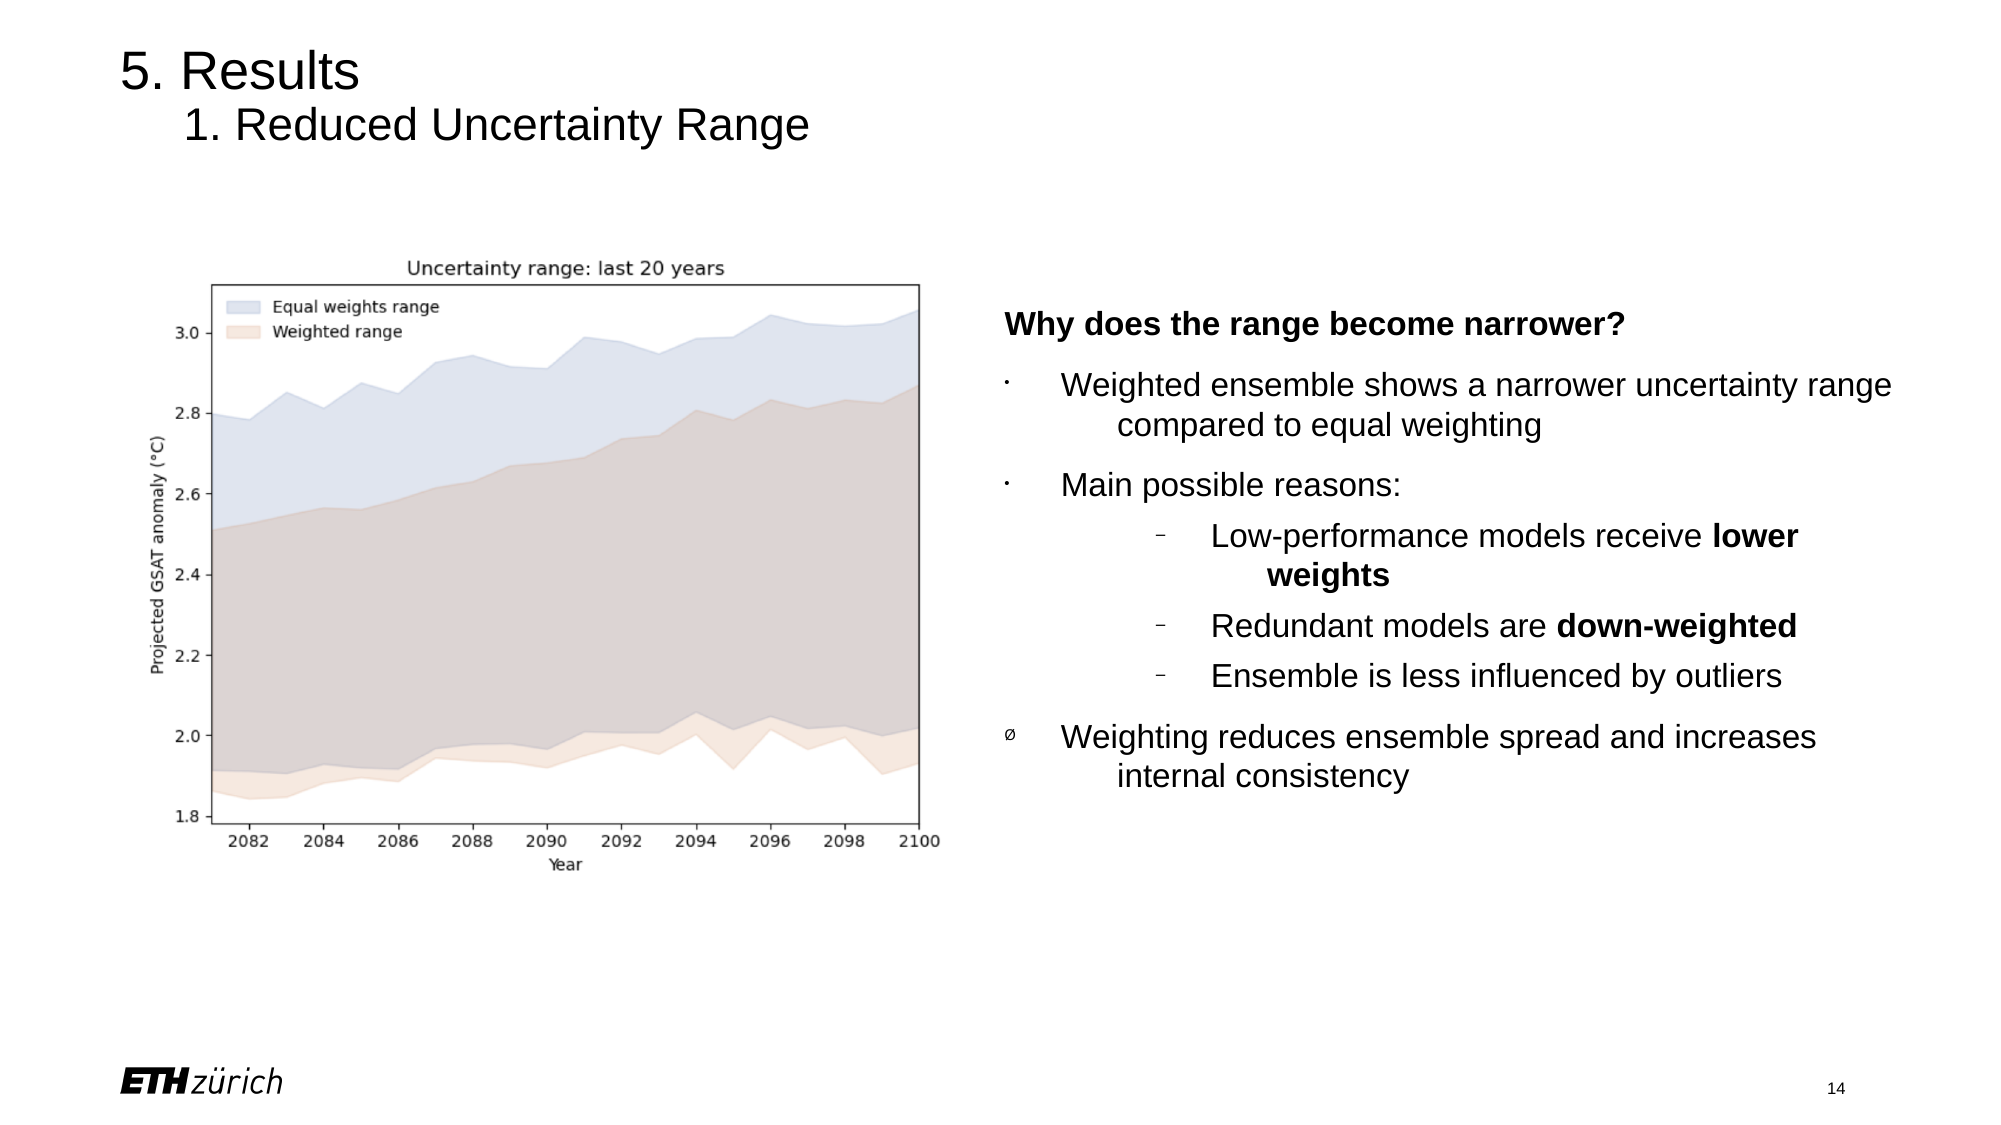

# 5. Results 1. Reduced Uncertainty Range
Why does the range become narrower?
Weighted ensemble shows a narrower uncertainty range compared to equal weighting
Main possible reasons:
Low-performance models receive lower weights
Redundant models are down-weighted
Ensemble is less influenced by outliers
Weighting reduces ensemble spread and increases internal consistency